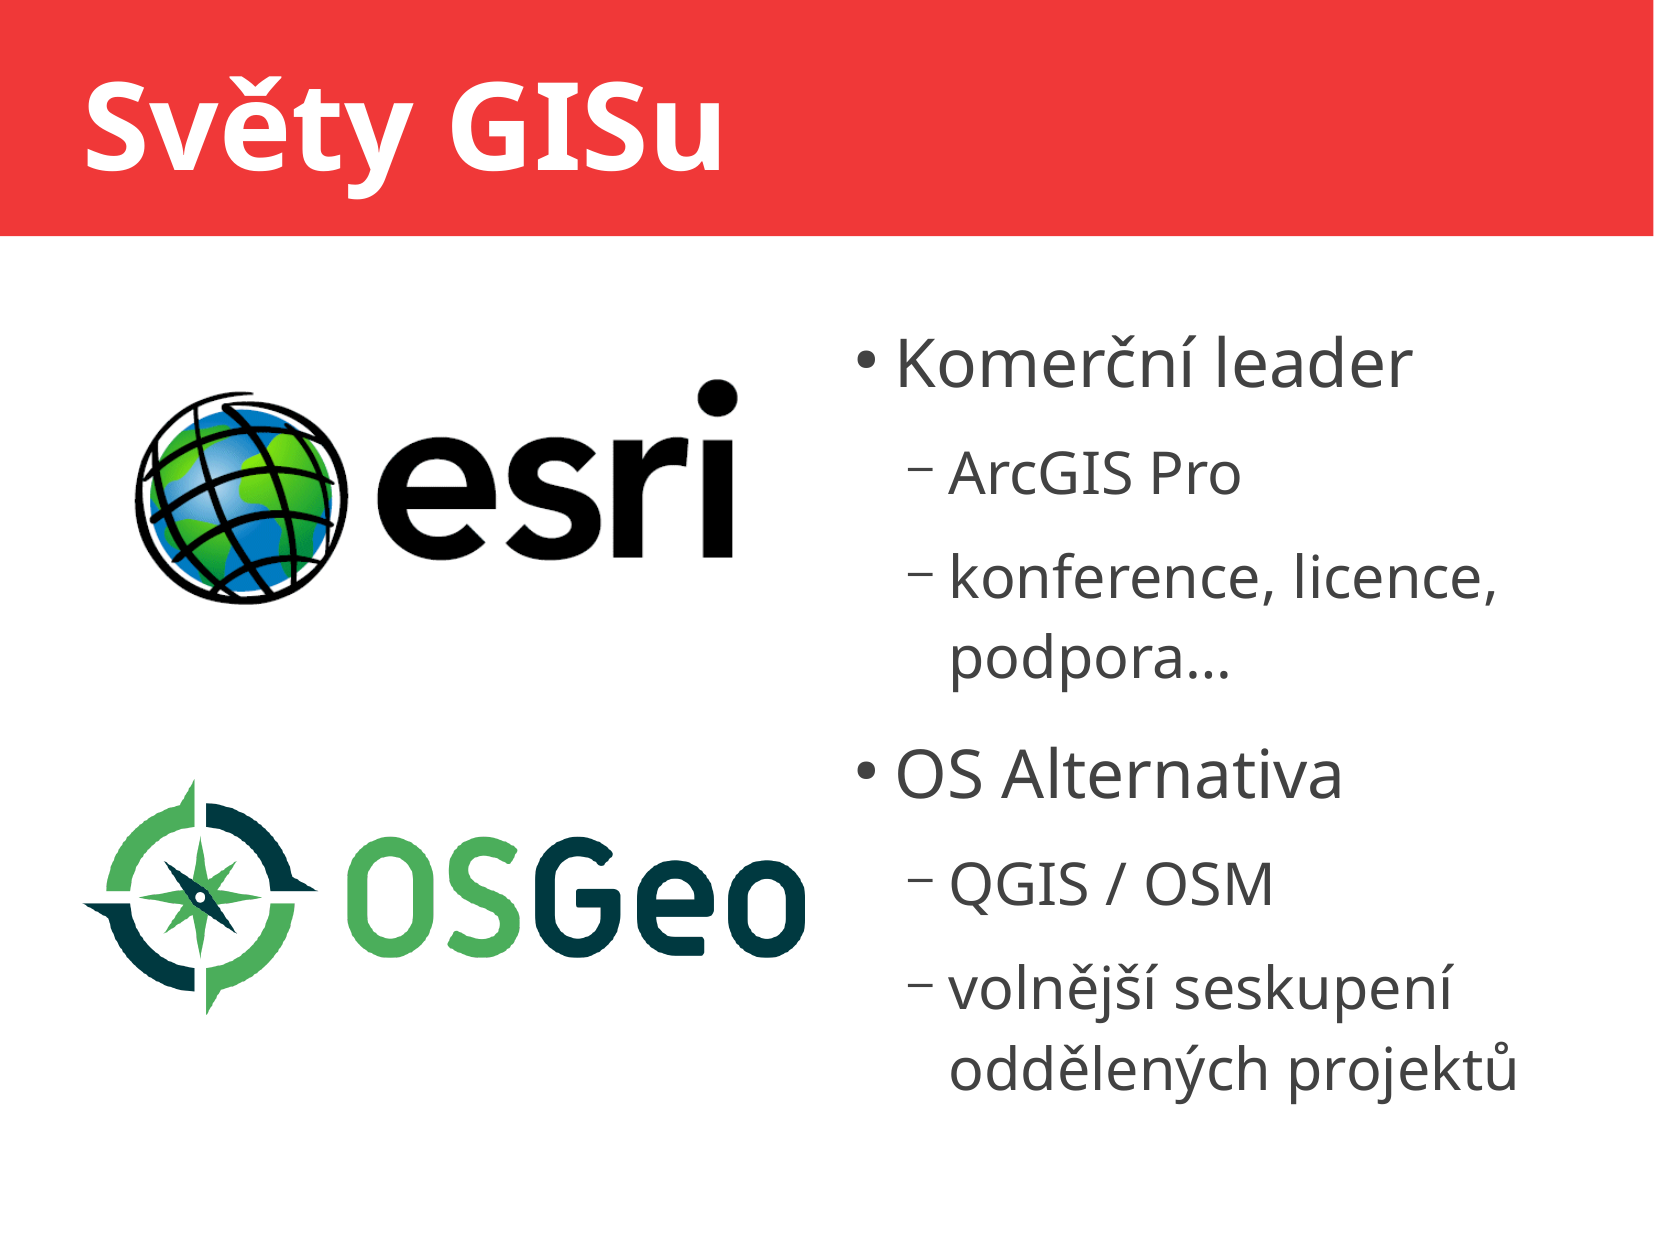

# Světy GISu
Komerční leader
ArcGIS Pro
konference, licence, podpora…
OS Alternativa
QGIS / OSM
volnější seskupení oddělených projektů